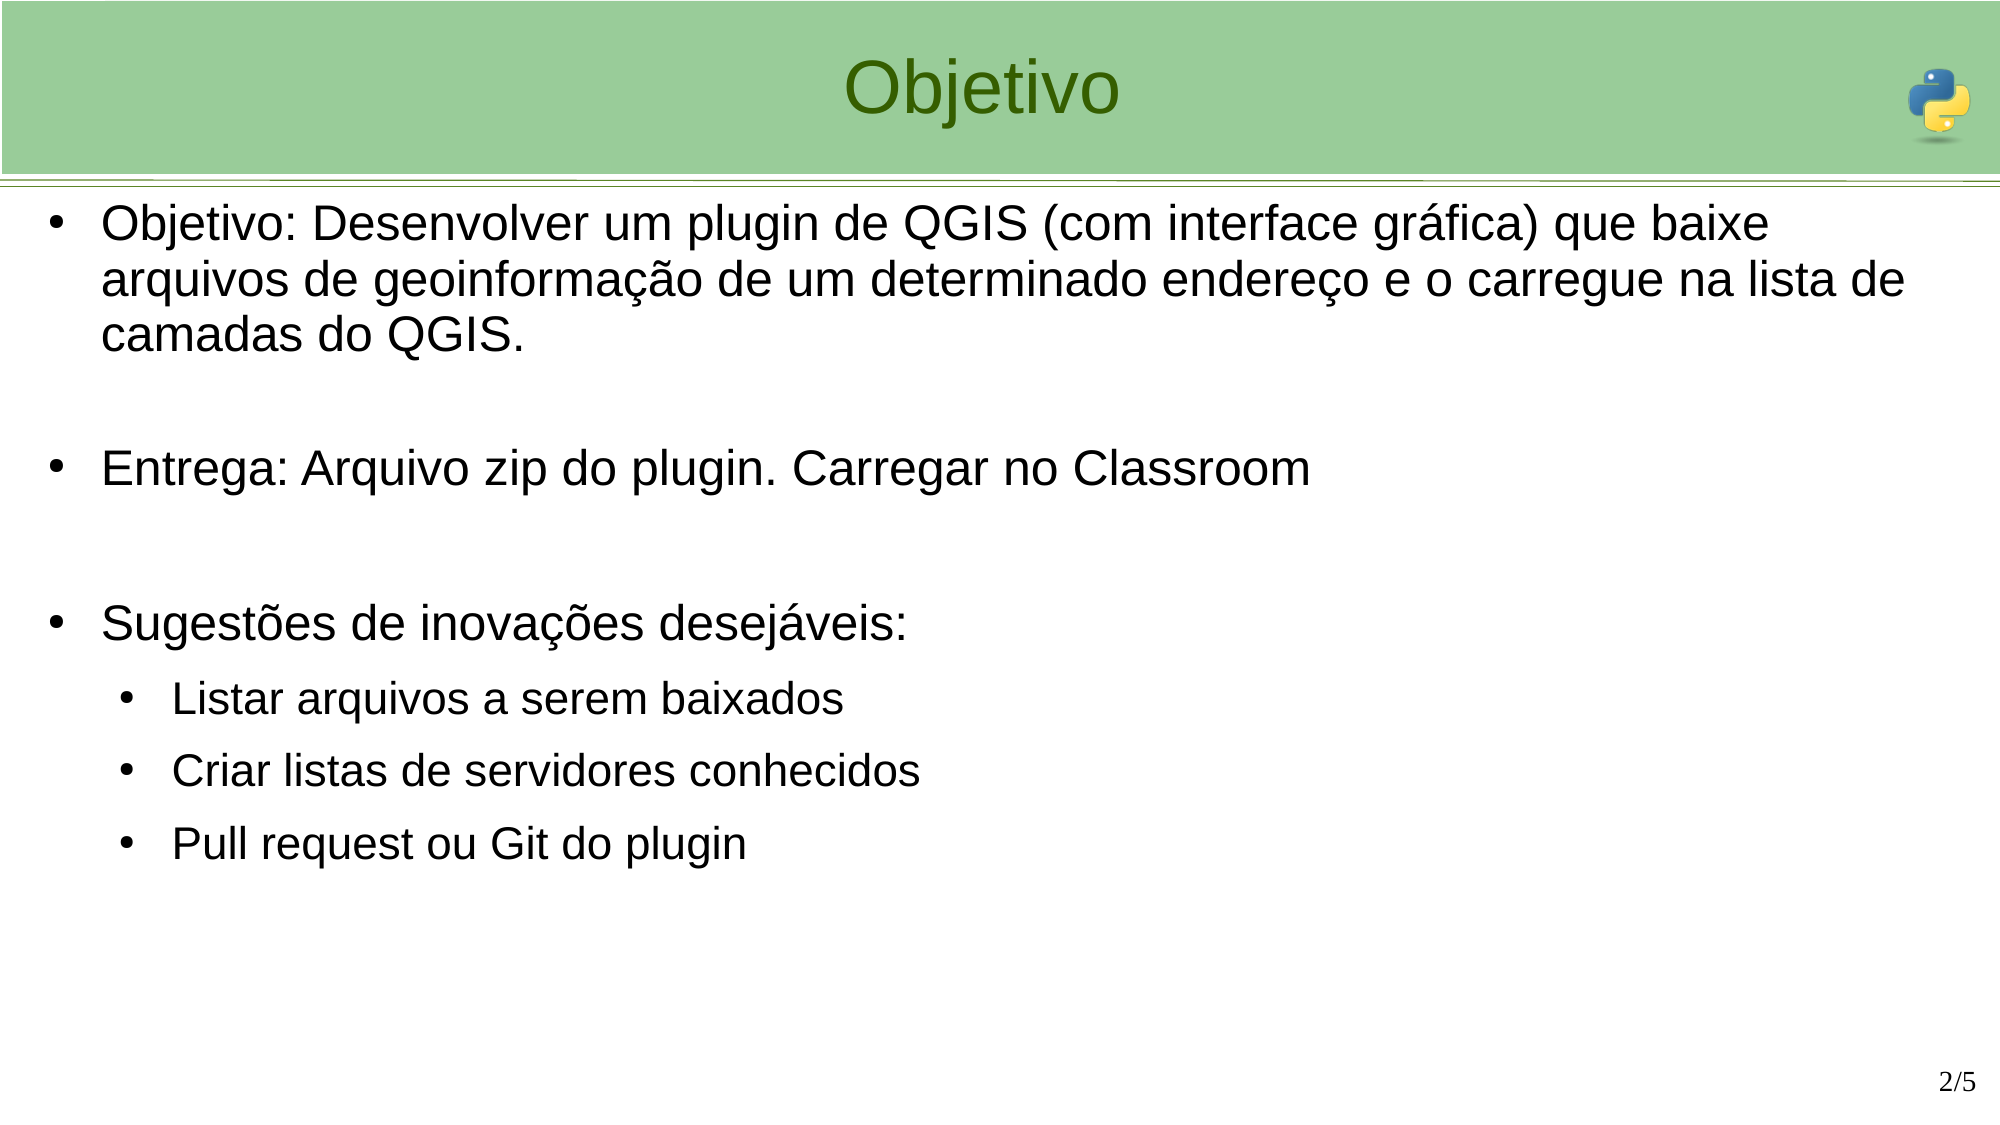

# Objetivo
Objetivo: Desenvolver um plugin de QGIS (com interface gráfica) que baixe arquivos de geoinformação de um determinado endereço e o carregue na lista de camadas do QGIS.
Entrega: Arquivo zip do plugin. Carregar no Classroom
Sugestões de inovações desejáveis:
Listar arquivos a serem baixados
Criar listas de servidores conhecidos
Pull request ou Git do plugin
2